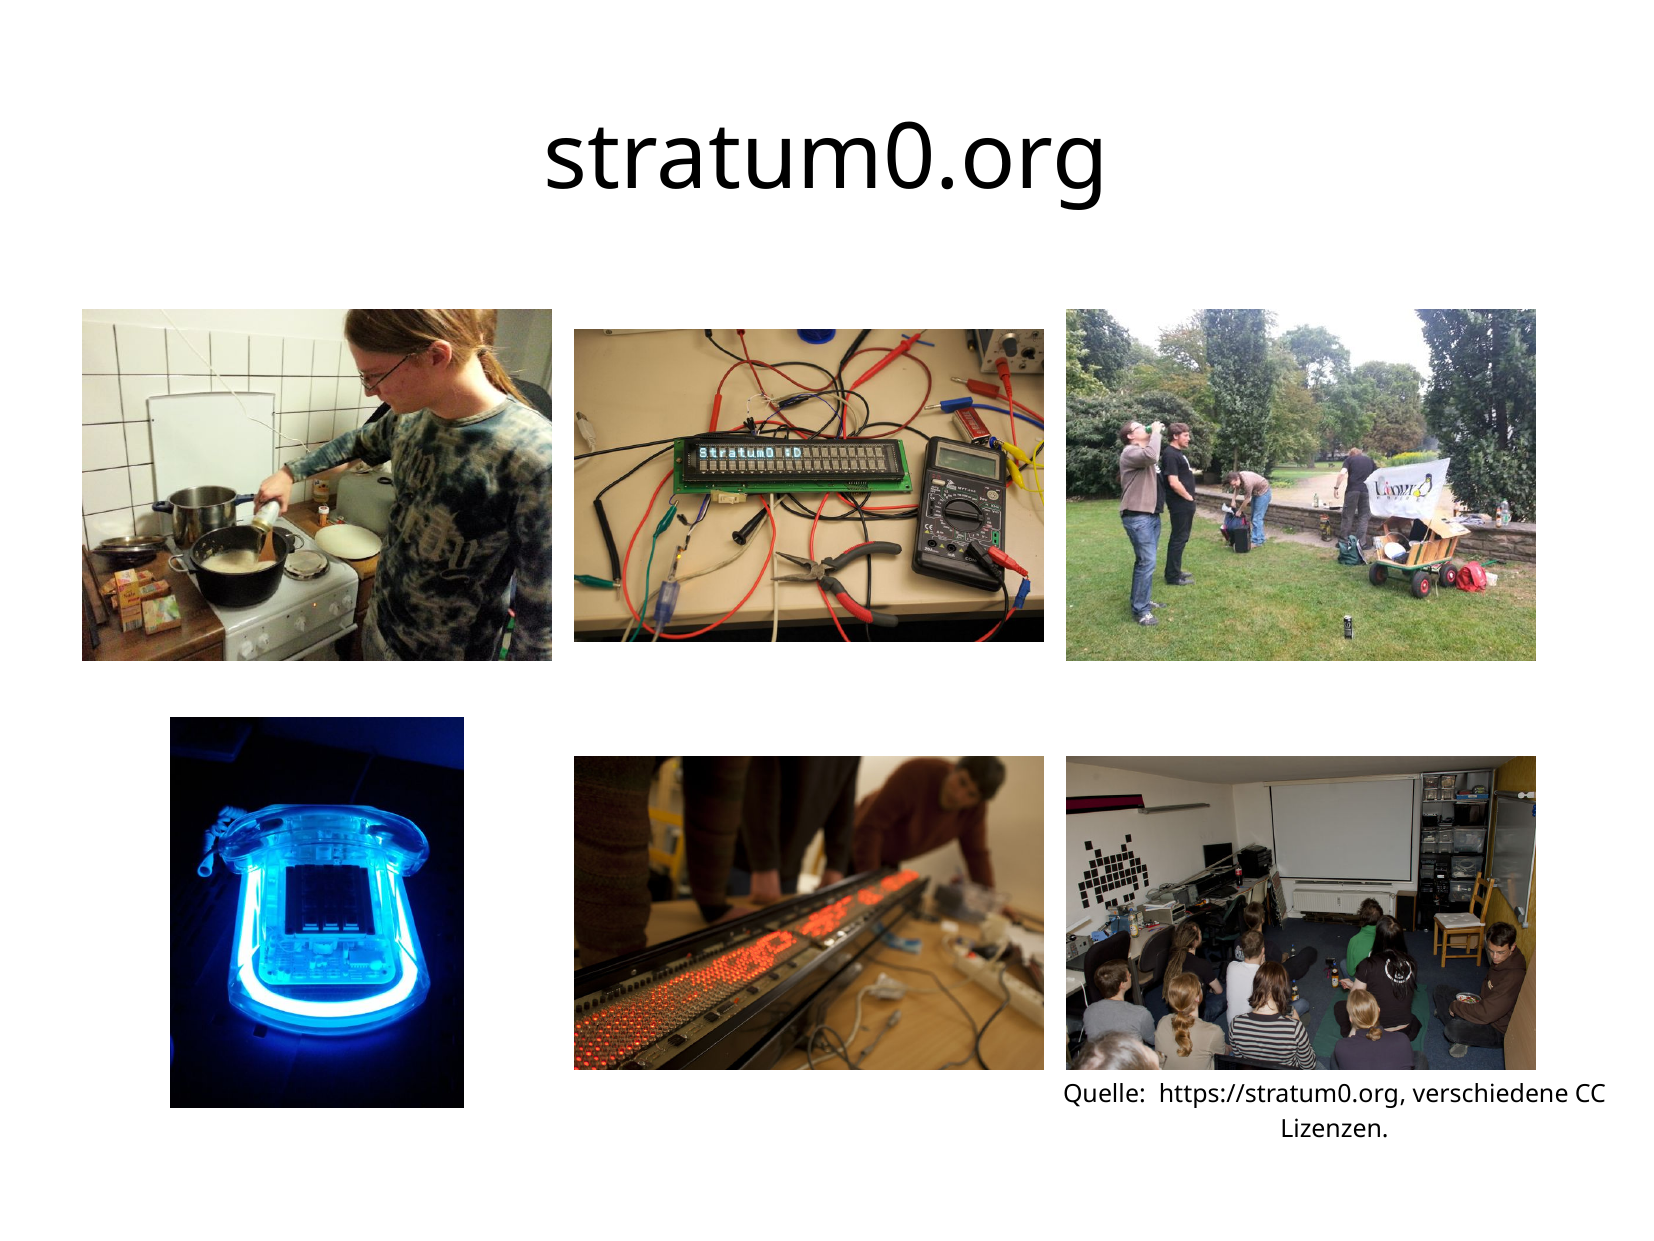

# stratum0.org
Quelle: https://stratum0.org, verschiedene CC Lizenzen.
rohieb, larsan, neo: Selbst 3D drucken
5